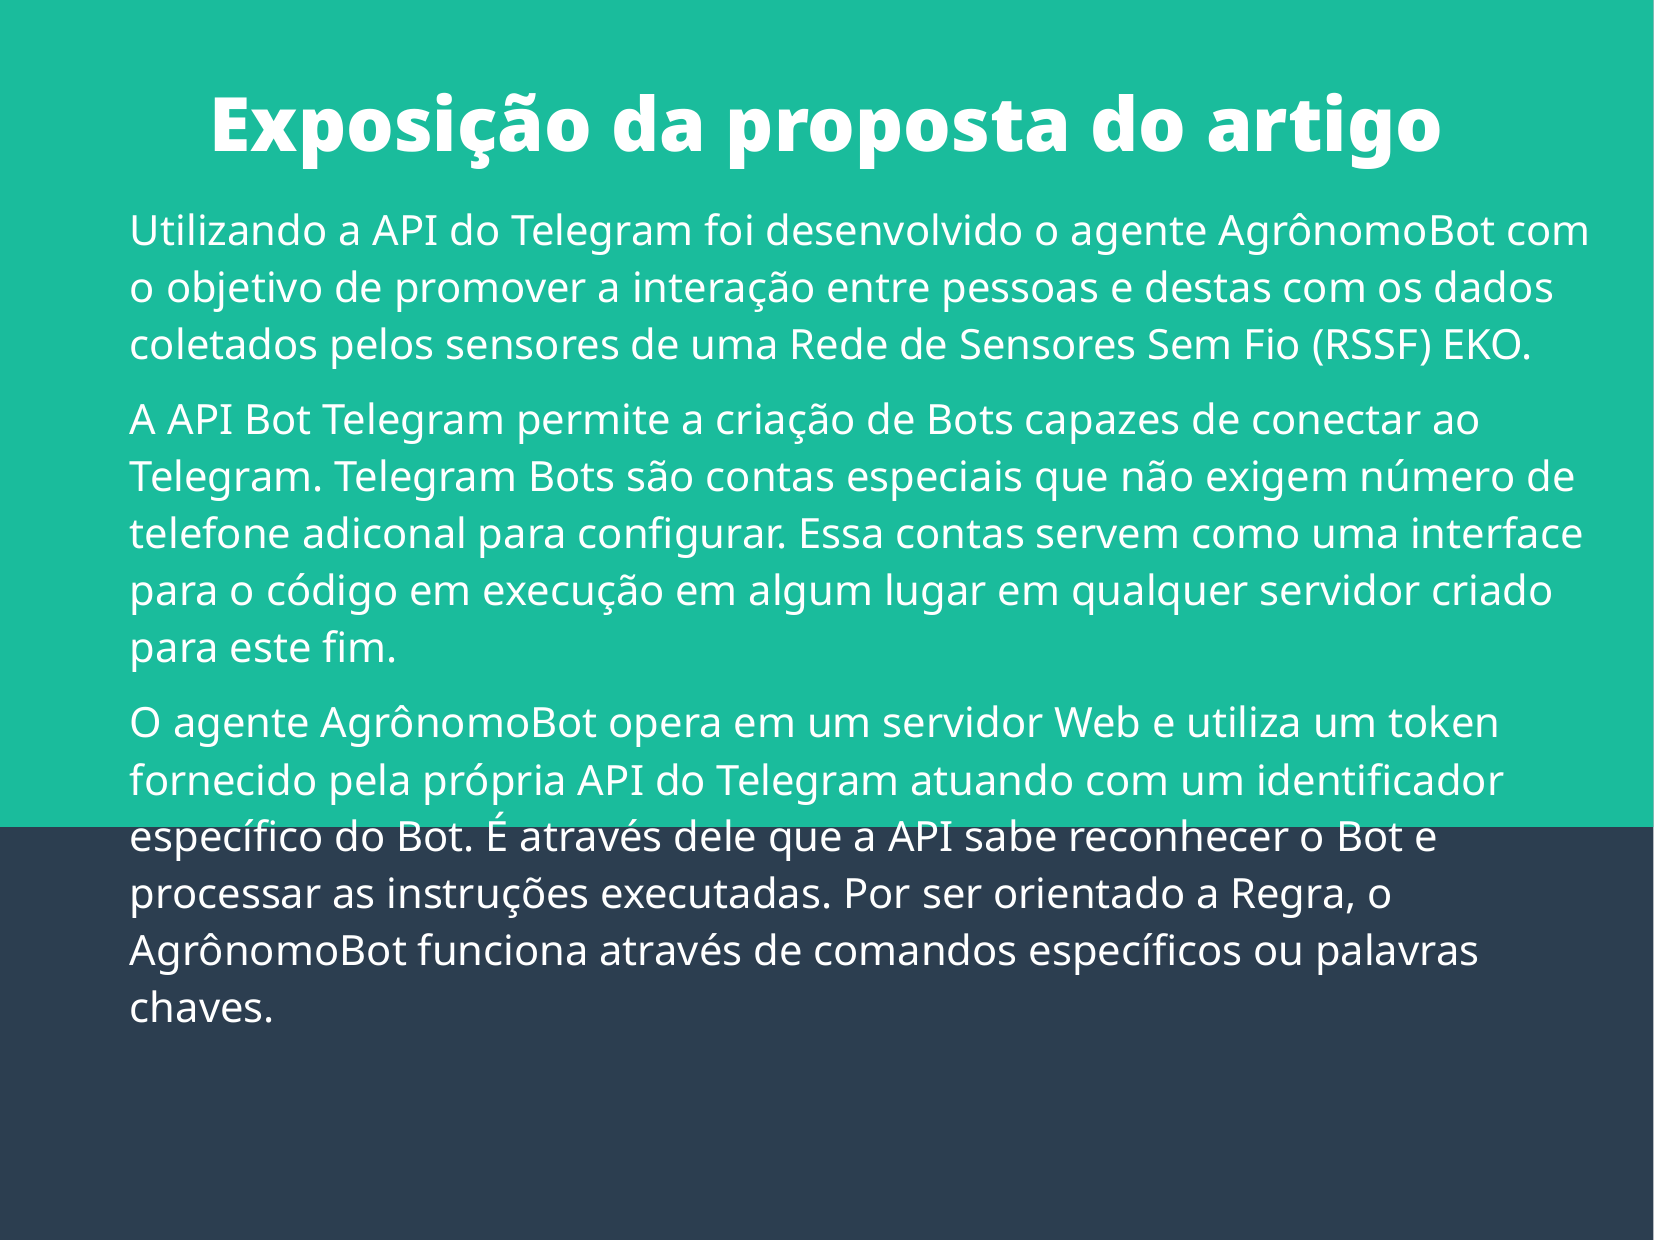

# Exposição da proposta do artigo
Utilizando a API do Telegram foi desenvolvido o agente AgrônomoBot com o objetivo de promover a interação entre pessoas e destas com os dados coletados pelos sensores de uma Rede de Sensores Sem Fio (RSSF) EKO.
A API Bot Telegram permite a criação de Bots capazes de conectar ao Telegram. Telegram Bots são contas especiais que não exigem número de telefone adiconal para configurar. Essa contas servem como uma interface para o código em execução em algum lugar em qualquer servidor criado para este fim.
O agente AgrônomoBot opera em um servidor Web e utiliza um token fornecido pela própria API do Telegram atuando com um identificador específico do Bot. É através dele que a API sabe reconhecer o Bot e processar as instruções executadas. Por ser orientado a Regra, o AgrônomoBot funciona através de comandos específicos ou palavras chaves.